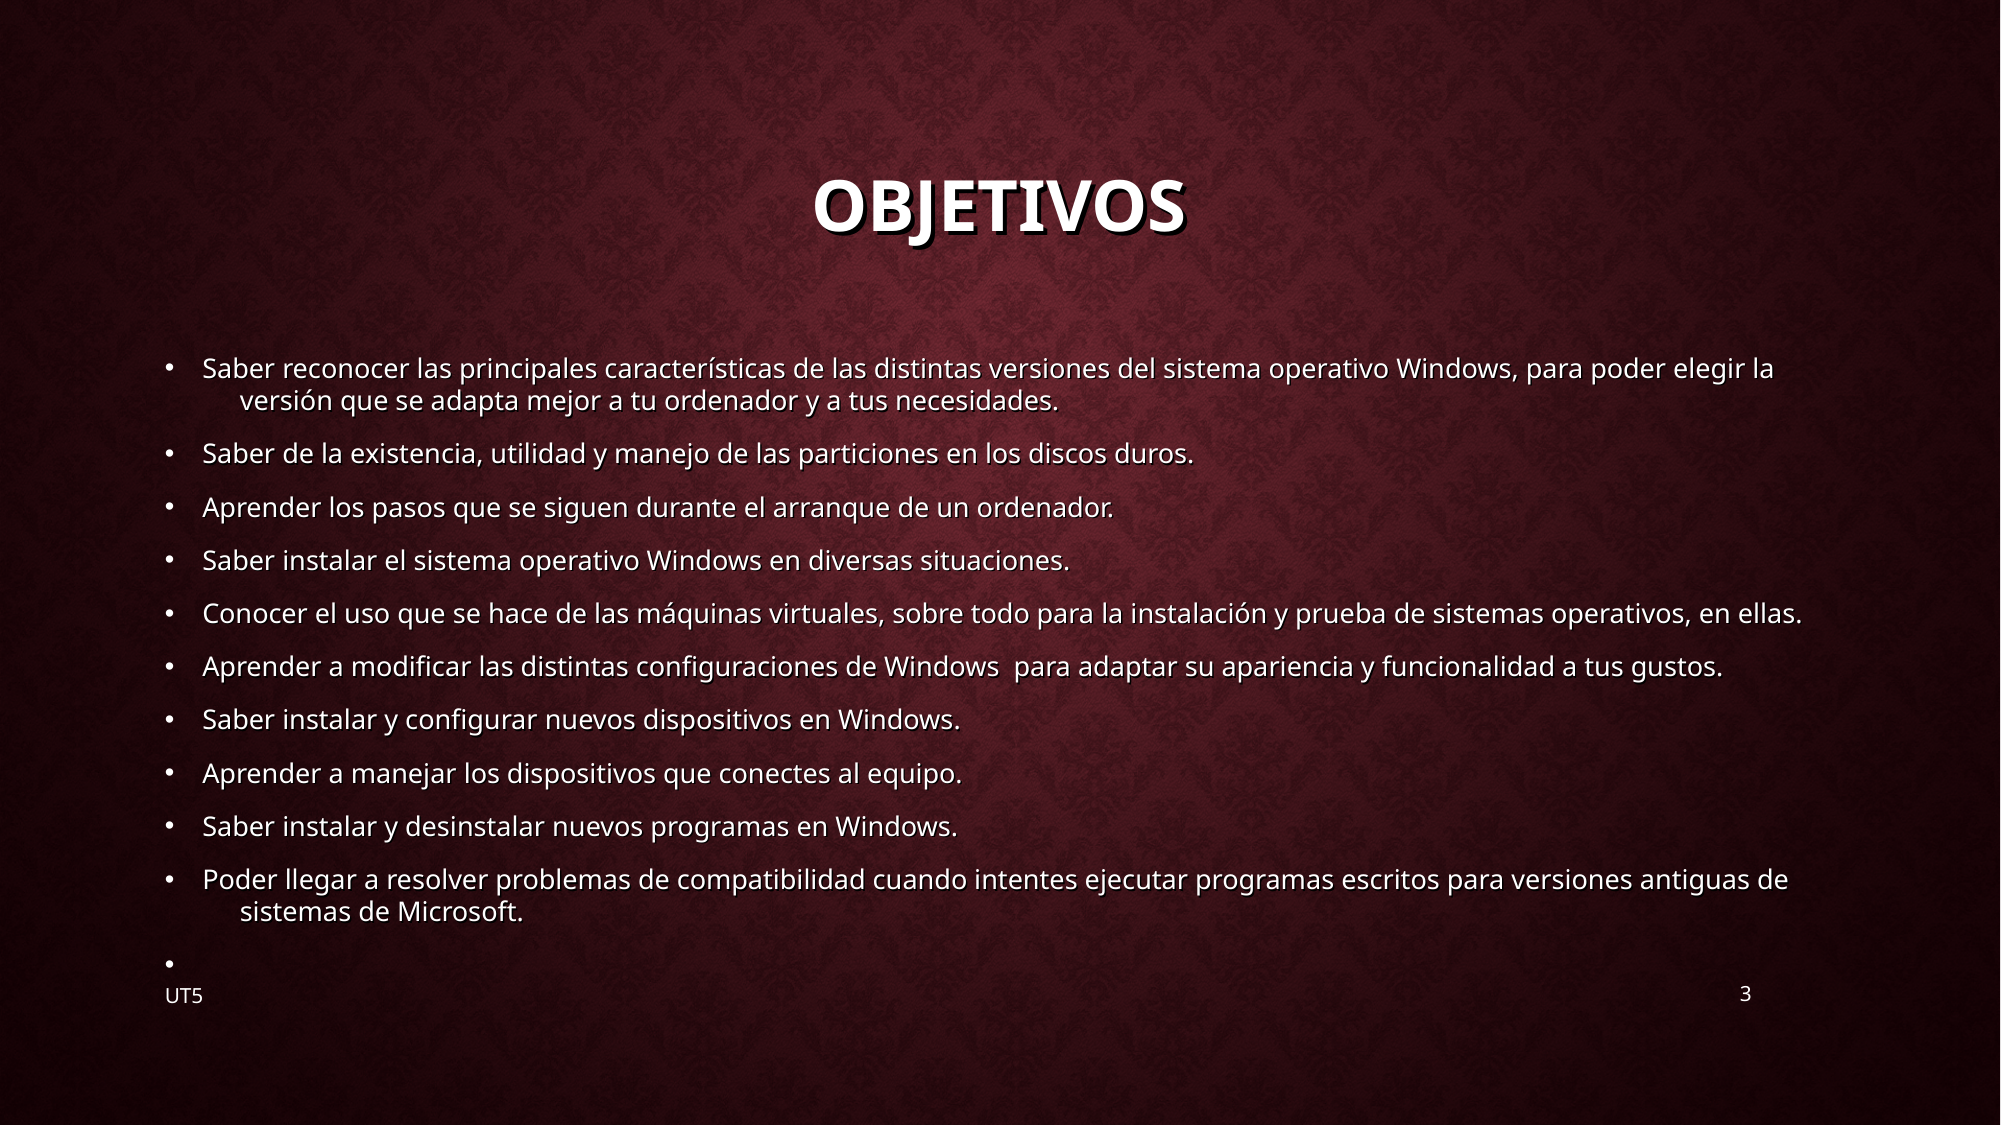

# Objetivos
Saber reconocer las principales características de las distintas versiones del sistema operativo Windows, para poder elegir la versión que se adapta mejor a tu ordenador y a tus necesidades.
Saber de la existencia, utilidad y manejo de las particiones en los discos duros.
Aprender los pasos que se siguen durante el arranque de un ordenador.
Saber instalar el sistema operativo Windows en diversas situaciones.
Conocer el uso que se hace de las máquinas virtuales, sobre todo para la instalación y prueba de sistemas operativos, en ellas.
Aprender a modificar las distintas configuraciones de Windows  para adaptar su apariencia y funcionalidad a tus gustos.
Saber instalar y configurar nuevos dispositivos en Windows.
Aprender a manejar los dispositivos que conectes al equipo.
Saber instalar y desinstalar nuevos programas en Windows.
Poder llegar a resolver problemas de compatibilidad cuando intentes ejecutar programas escritos para versiones antiguas de sistemas de Microsoft.
UT5